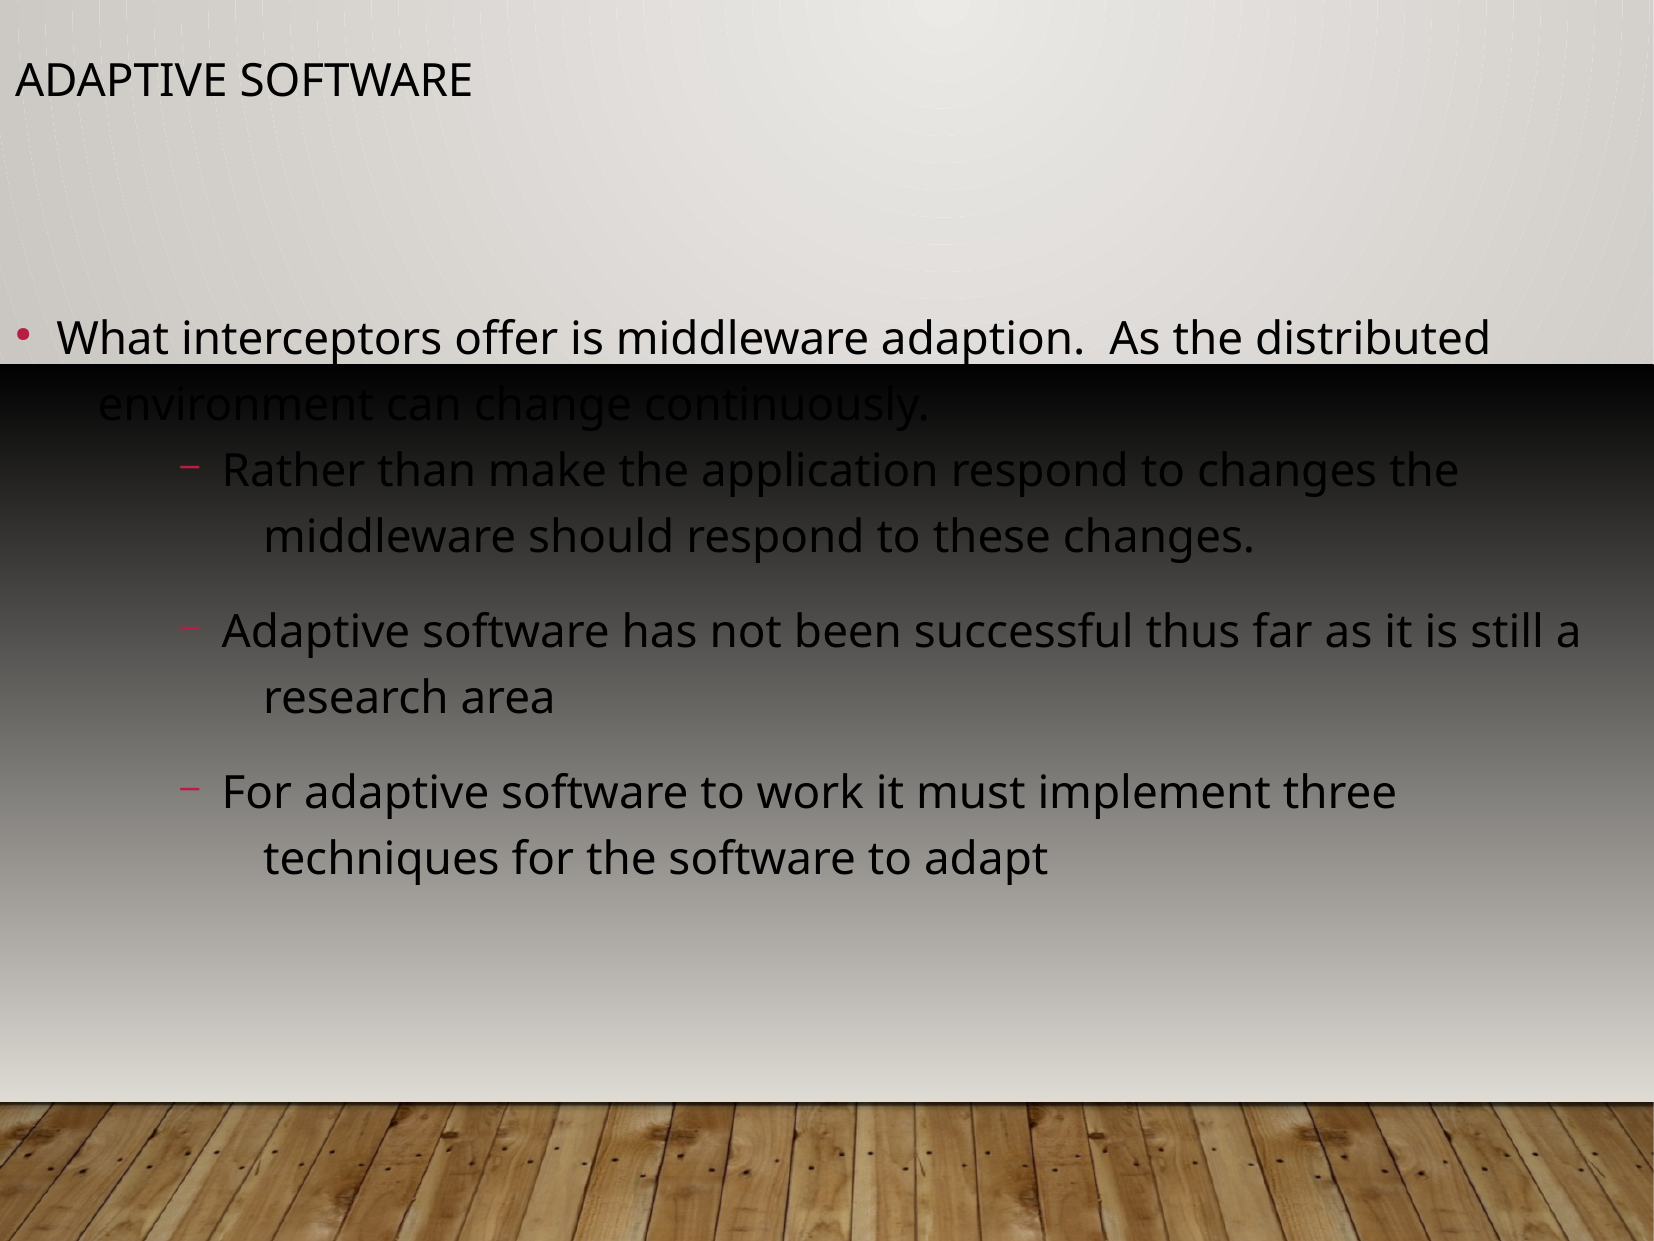

# Adaptive Software
What interceptors offer is middleware adaption. As the distributed environment can change continuously.
Rather than make the application respond to changes the middleware should respond to these changes.
Adaptive software has not been successful thus far as it is still a research area
For adaptive software to work it must implement three techniques for the software to adapt